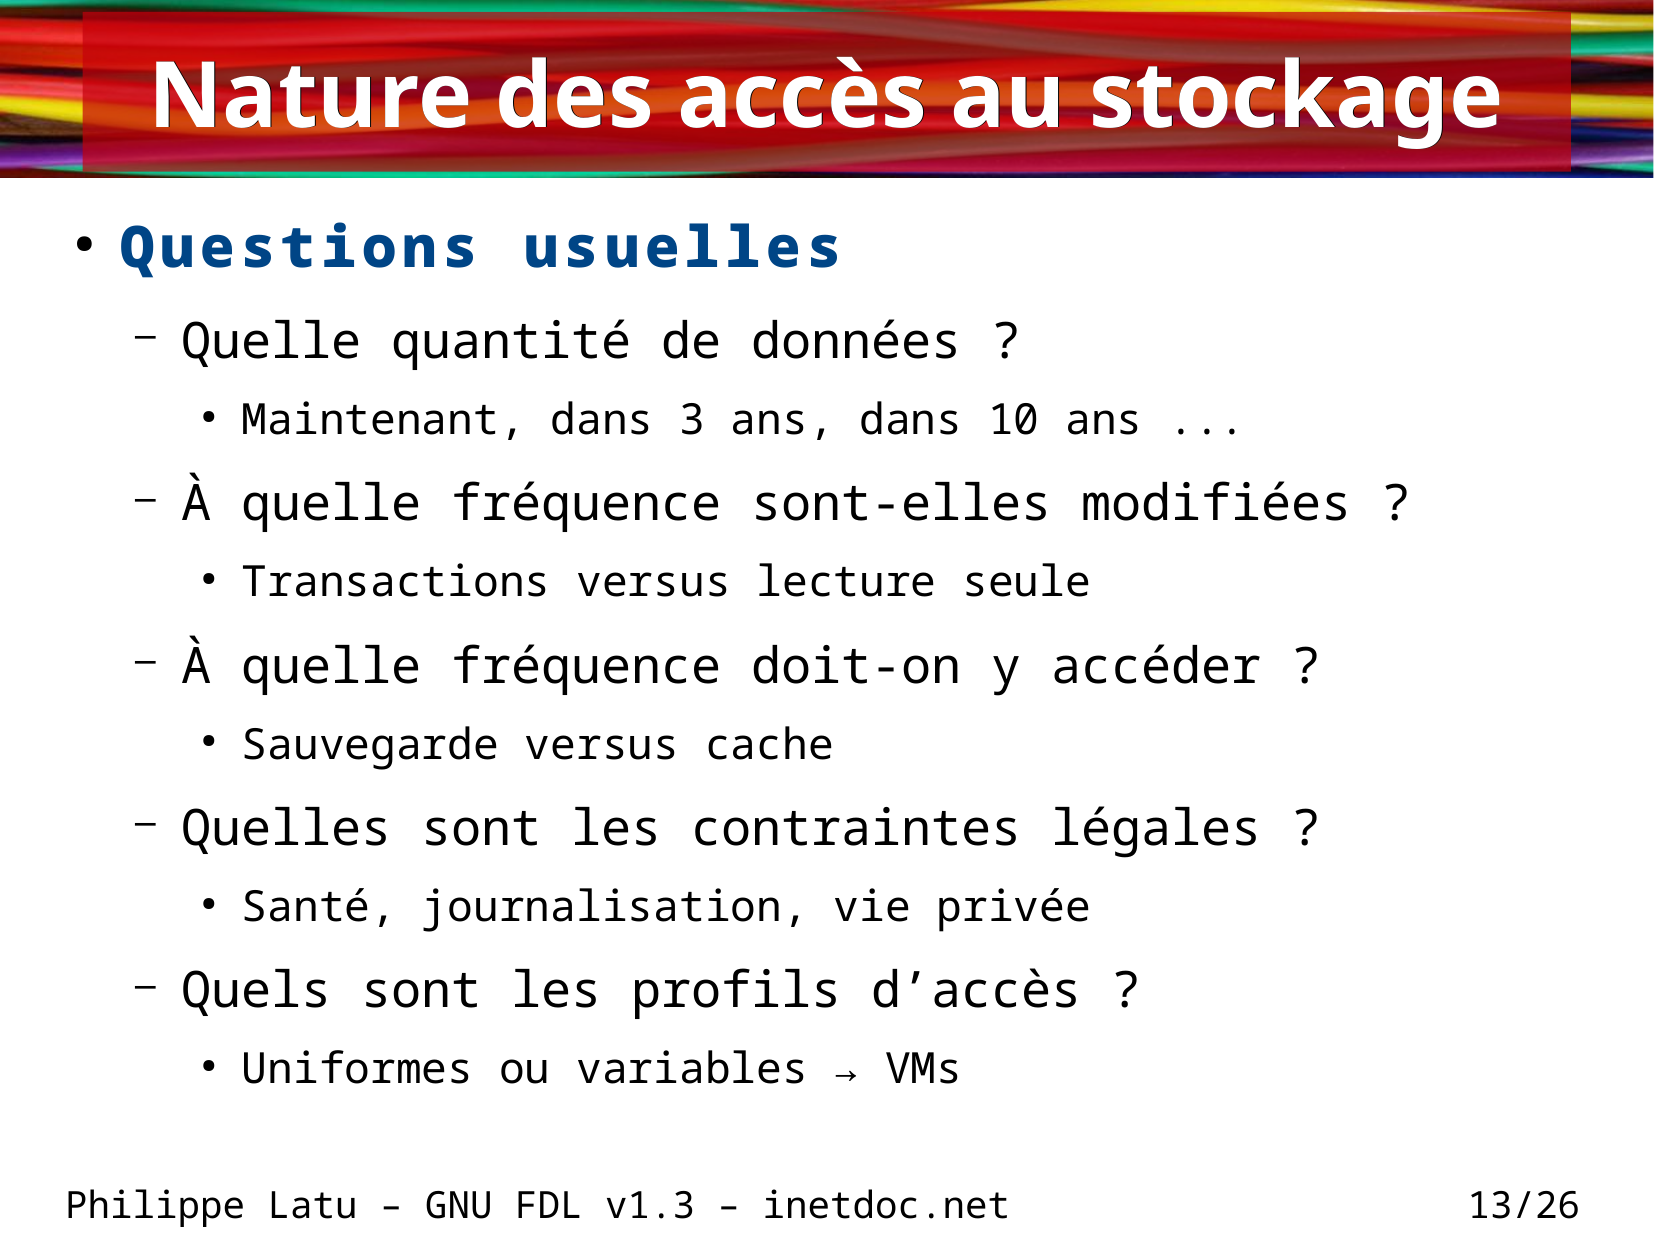

# Nature des accès au stockage
Questions usuelles
Quelle quantité de données ?
Maintenant, dans 3 ans, dans 10 ans ...
À quelle fréquence sont-elles modifiées ?
Transactions versus lecture seule
À quelle fréquence doit-on y accéder ?
Sauvegarde versus cache
Quelles sont les contraintes légales ?
Santé, journalisation, vie privée
Quels sont les profils d’accès ?
Uniformes ou variables → VMs
Philippe Latu – GNU FDL v1.3 – inetdoc.net /26